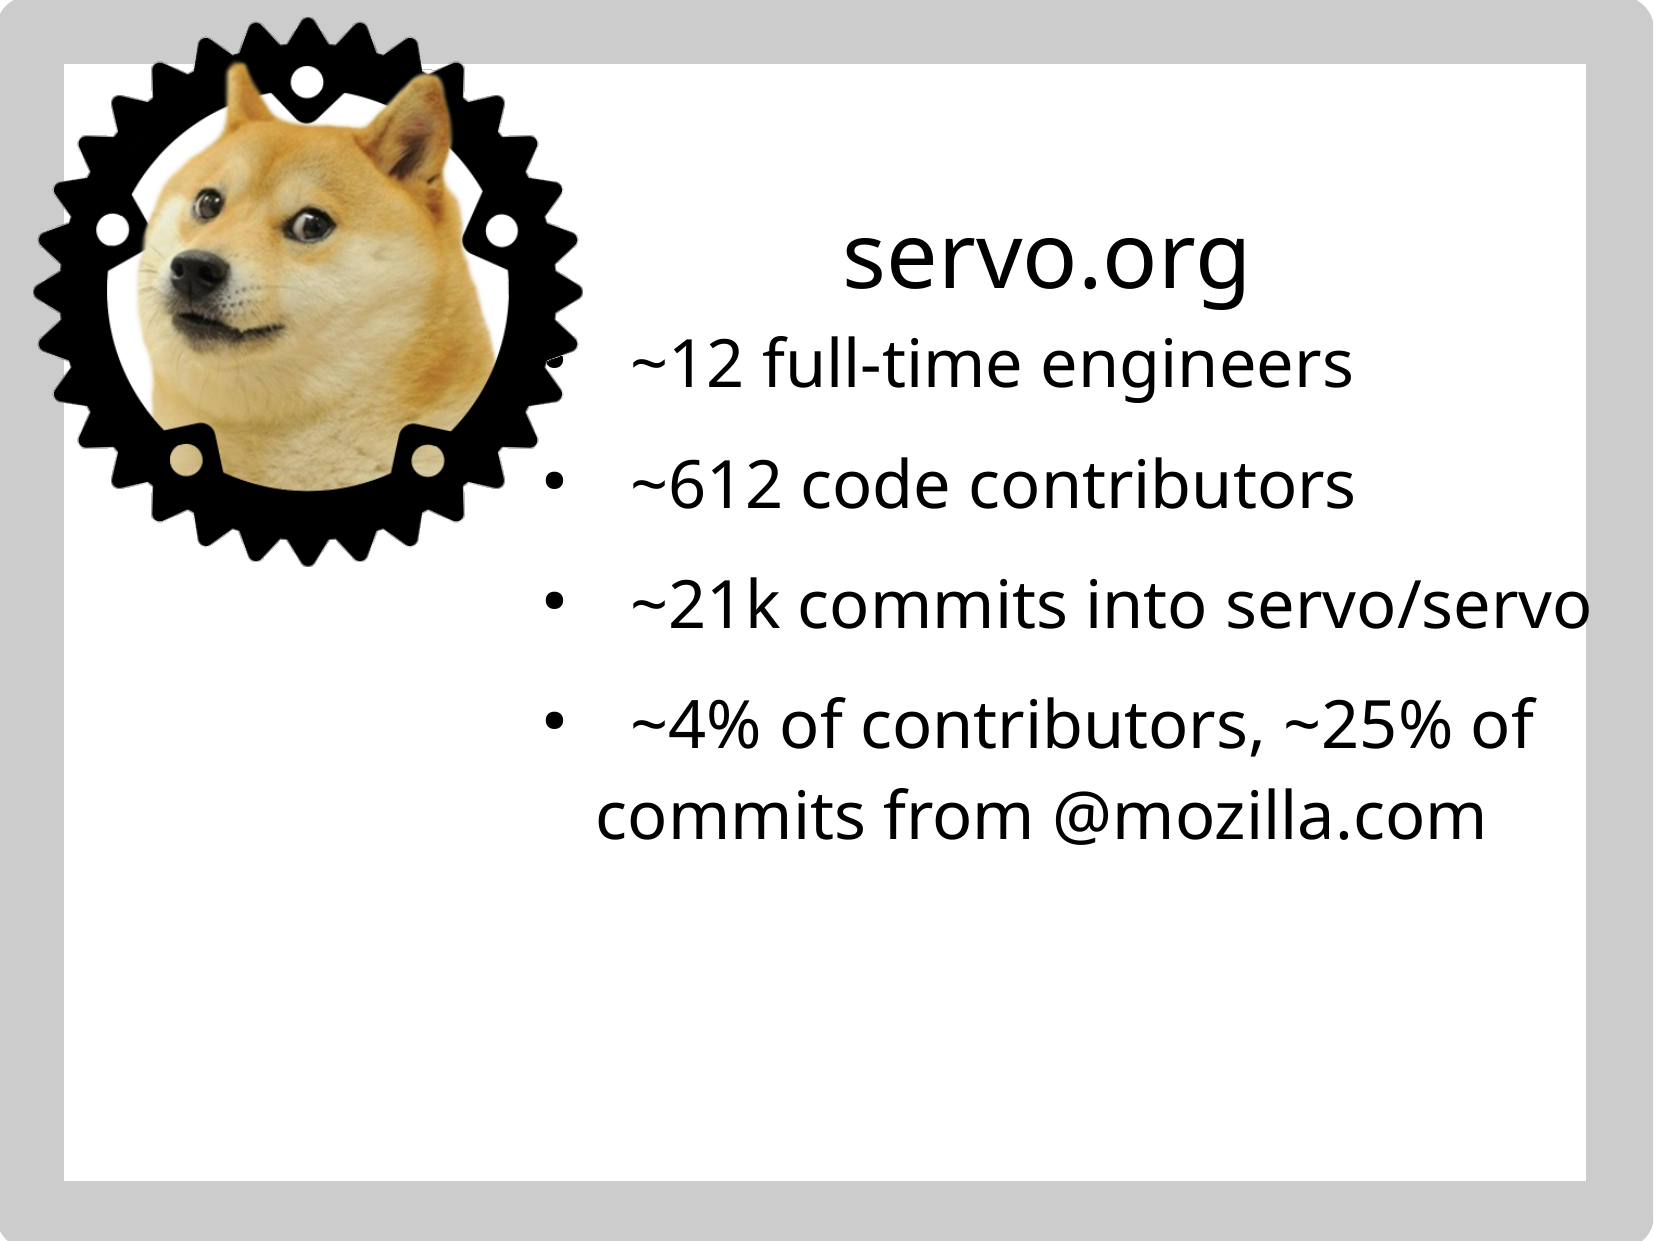

# servo.org
 ~12 full-time engineers
 ~612 code contributors
 ~21k commits into servo/servo
 ~4% of contributors, ~25% of commits from @mozilla.com